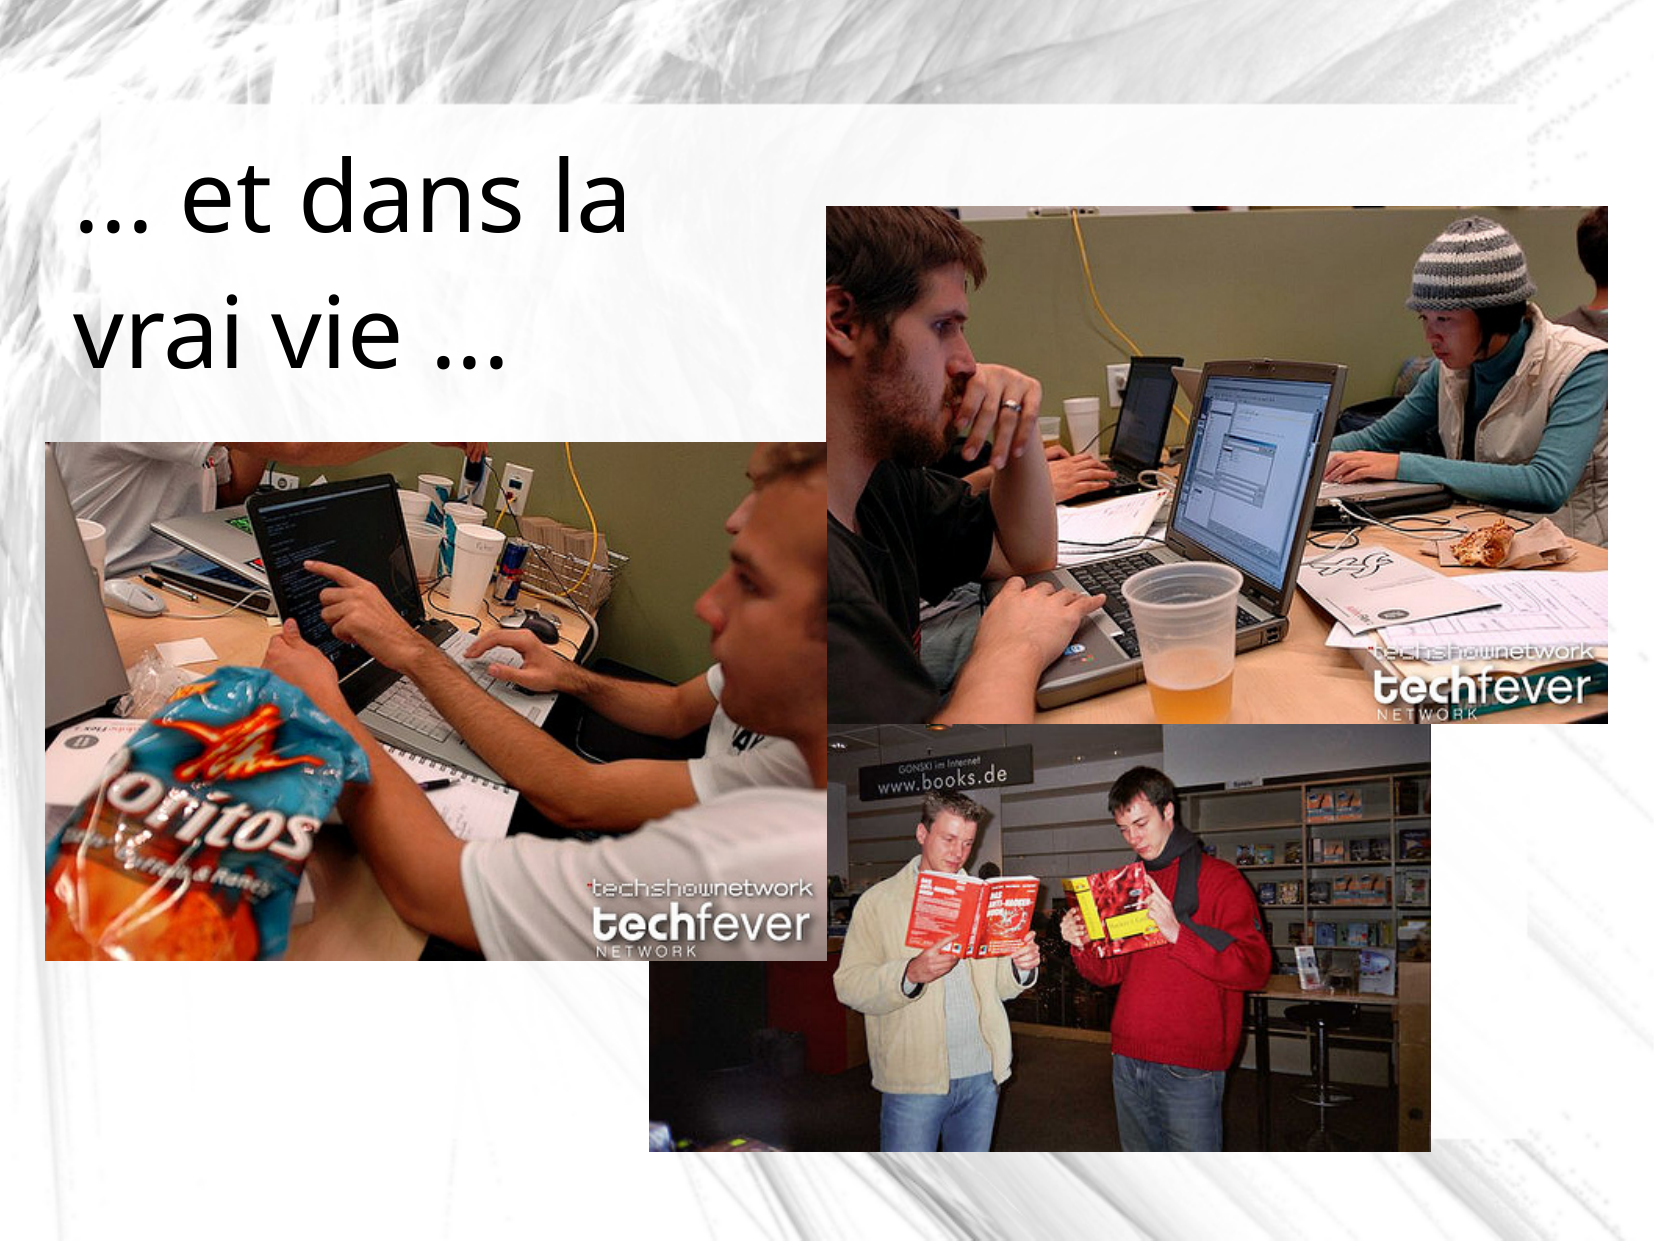

... et dans la vrai vie ...